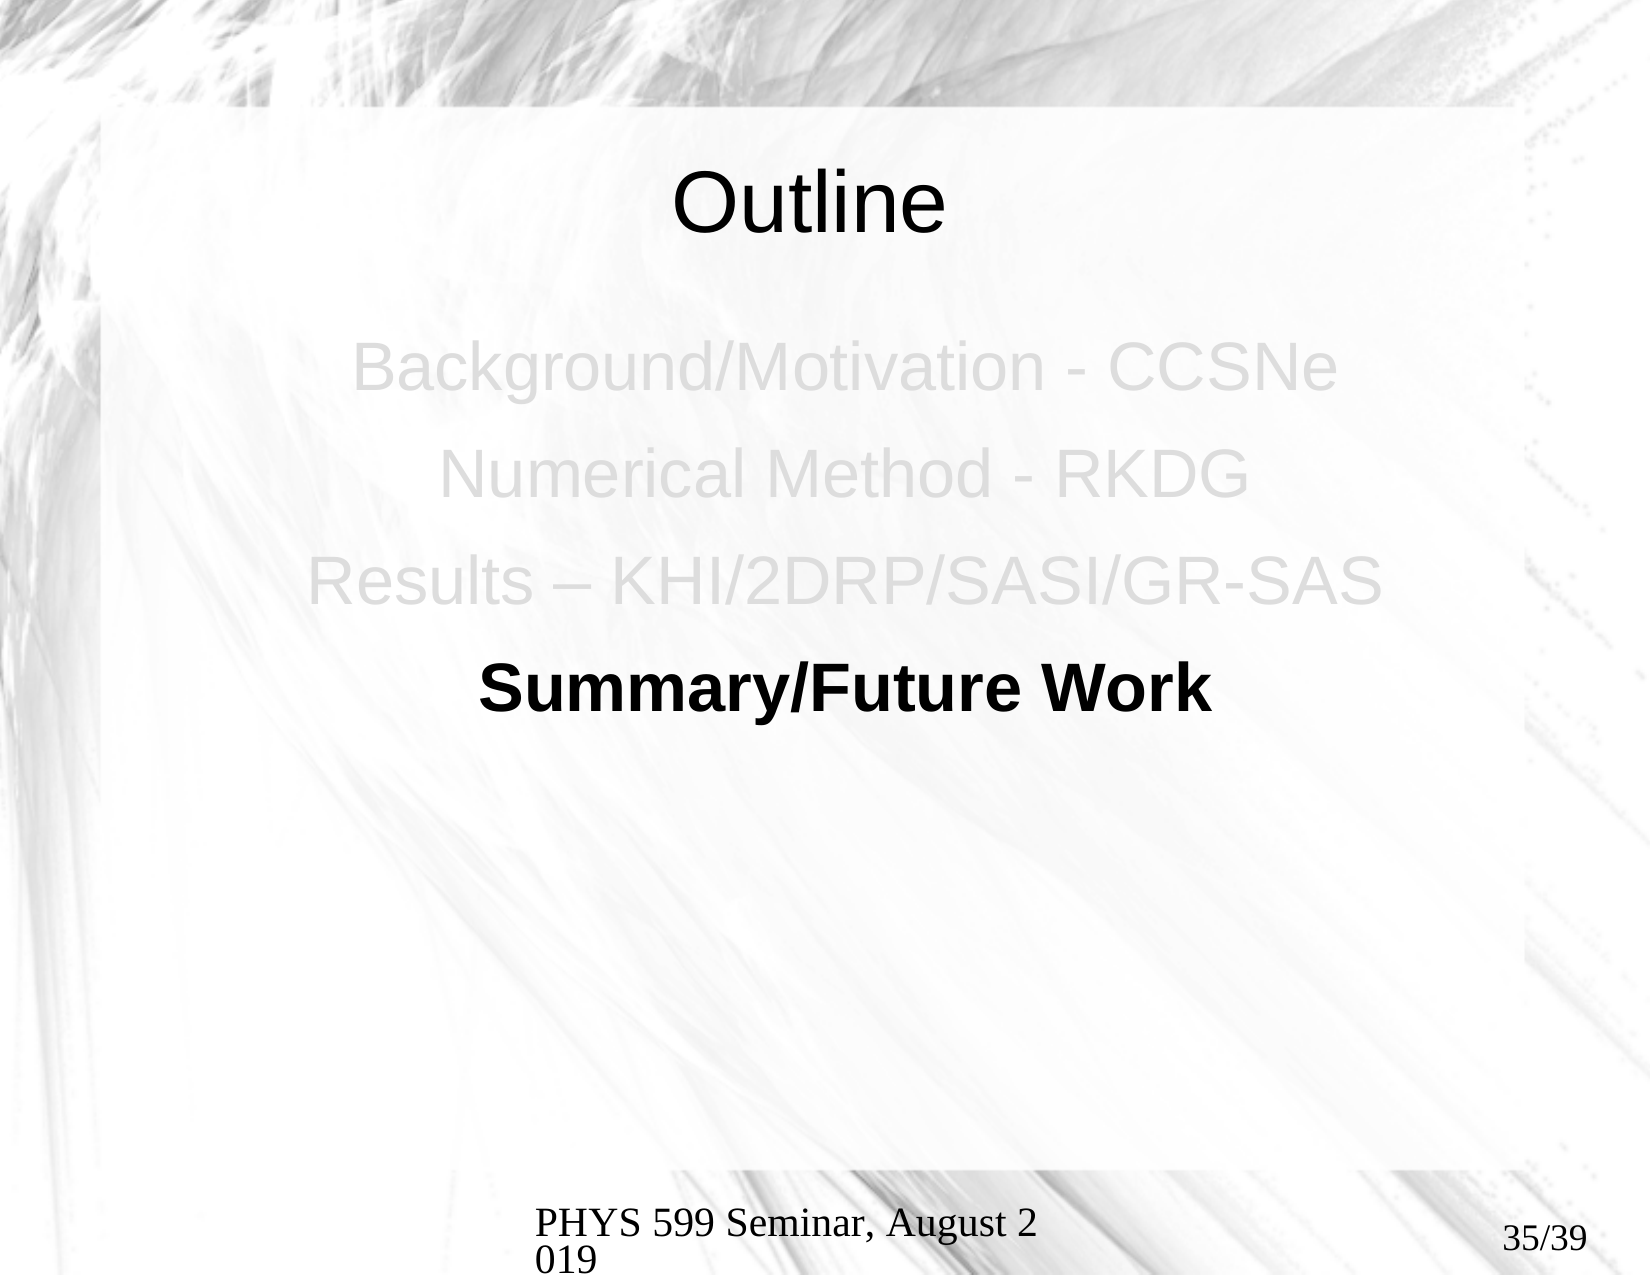

# Outline
Background/Motivation - CCSNe
Numerical Method - RKDG
Results – KHI/2DRP/SASI/GR-SAS
Summary/Future Work
PHYS 599 Seminar, August 2019
35